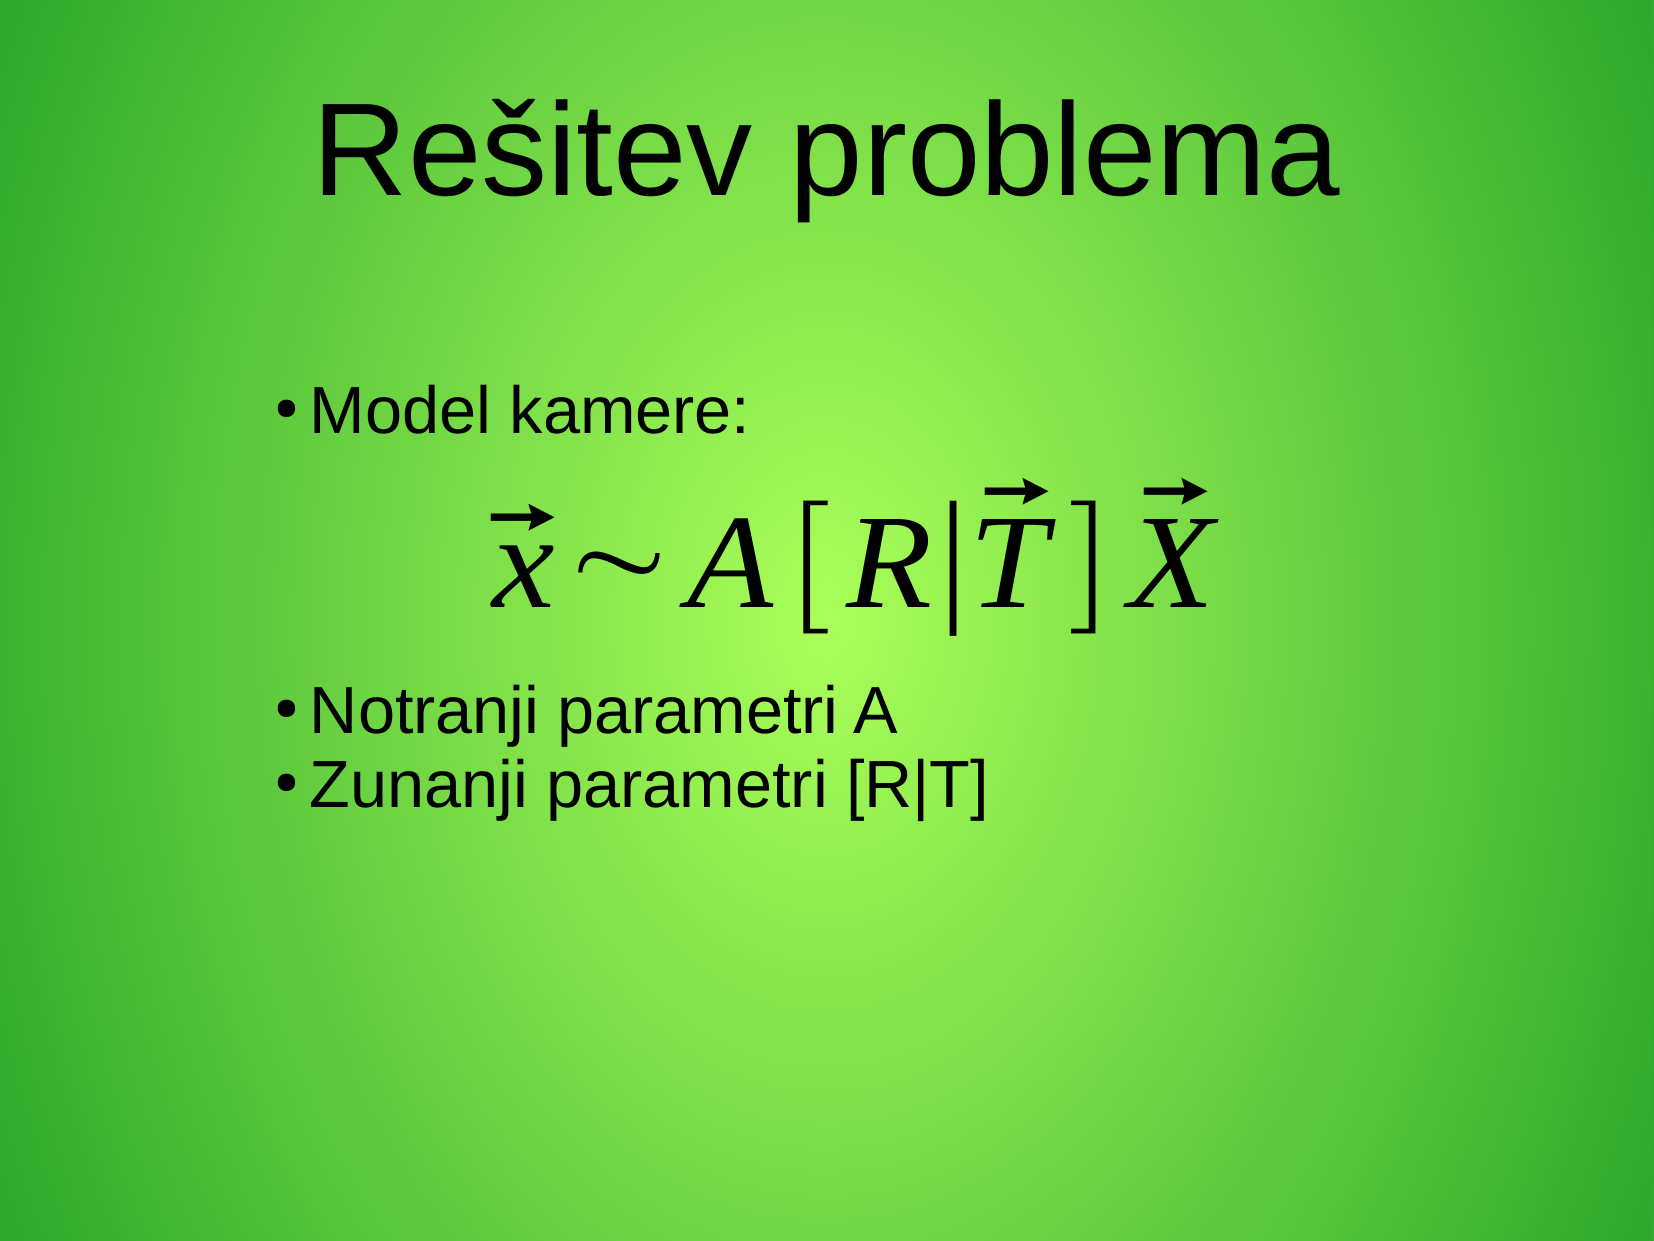

# Rešitev problema
Model kamere:
Notranji parametri A
Zunanji parametri [R|T]